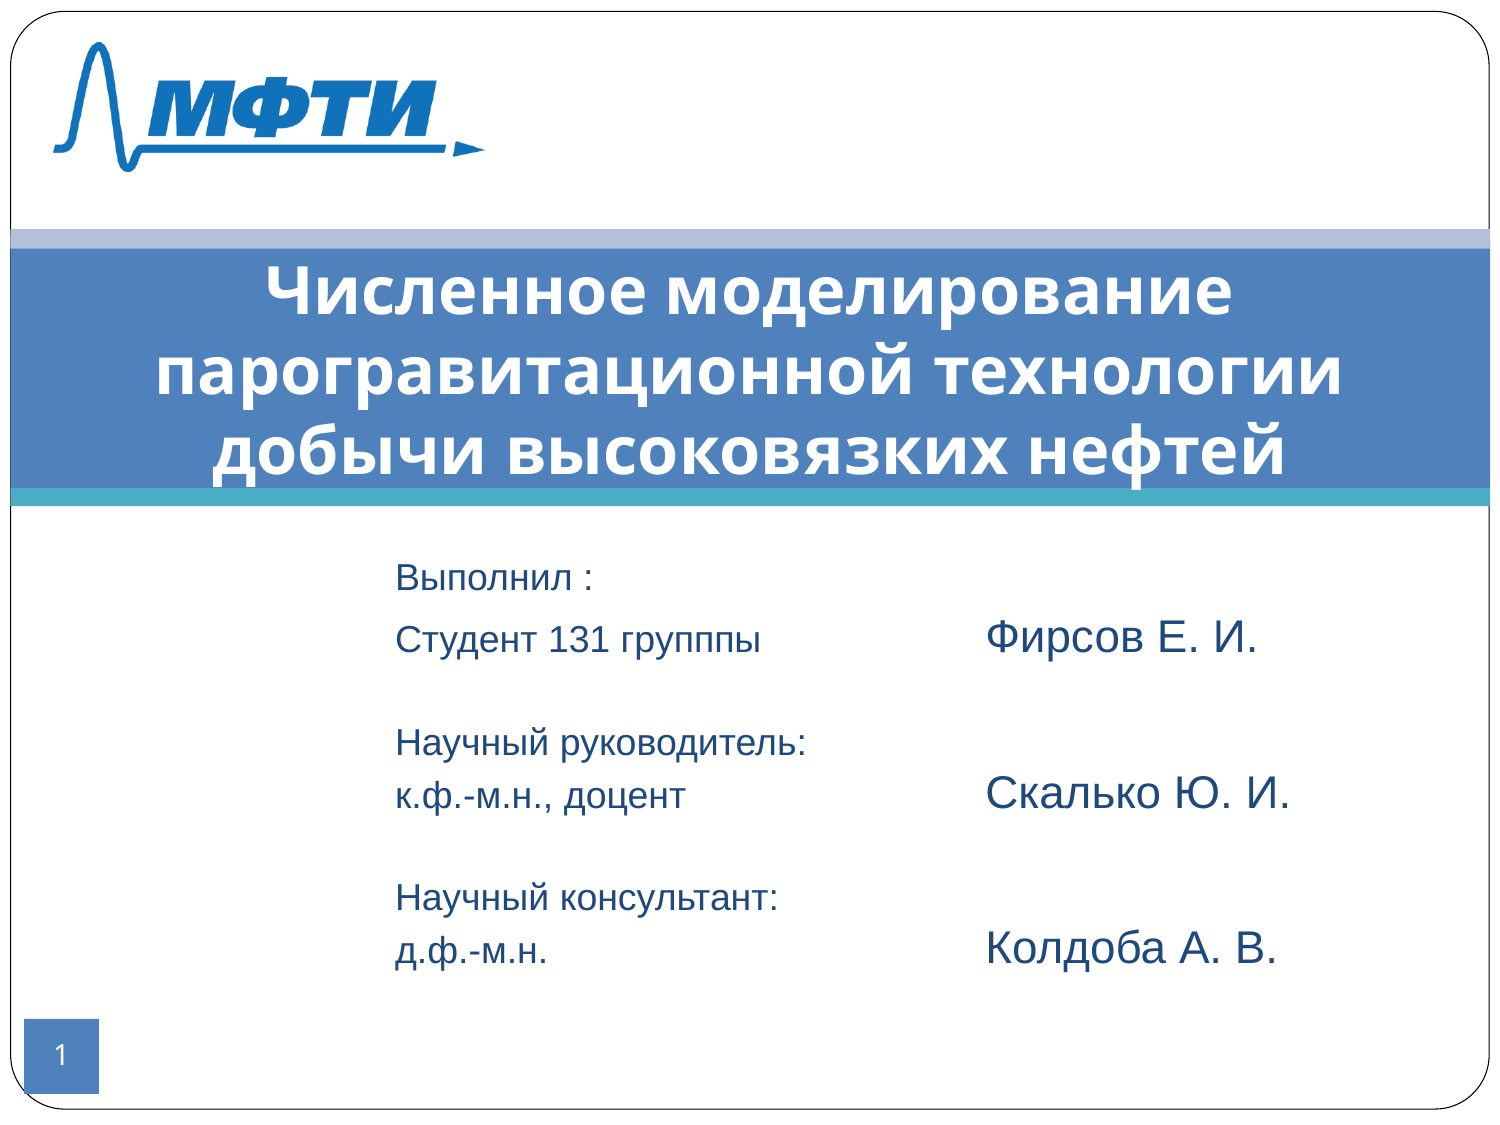

Численное моделирование парогравитационной технологии добычи высоковязких нефтей
Выполнил :
Студент 131 групппы 			Фирсов Е. И.
Научный руководитель:
к.ф.-м.н., доцент 				Скалько Ю. И.
Научный консультант:
д.ф.-м.н. 						Колдоба А. В.